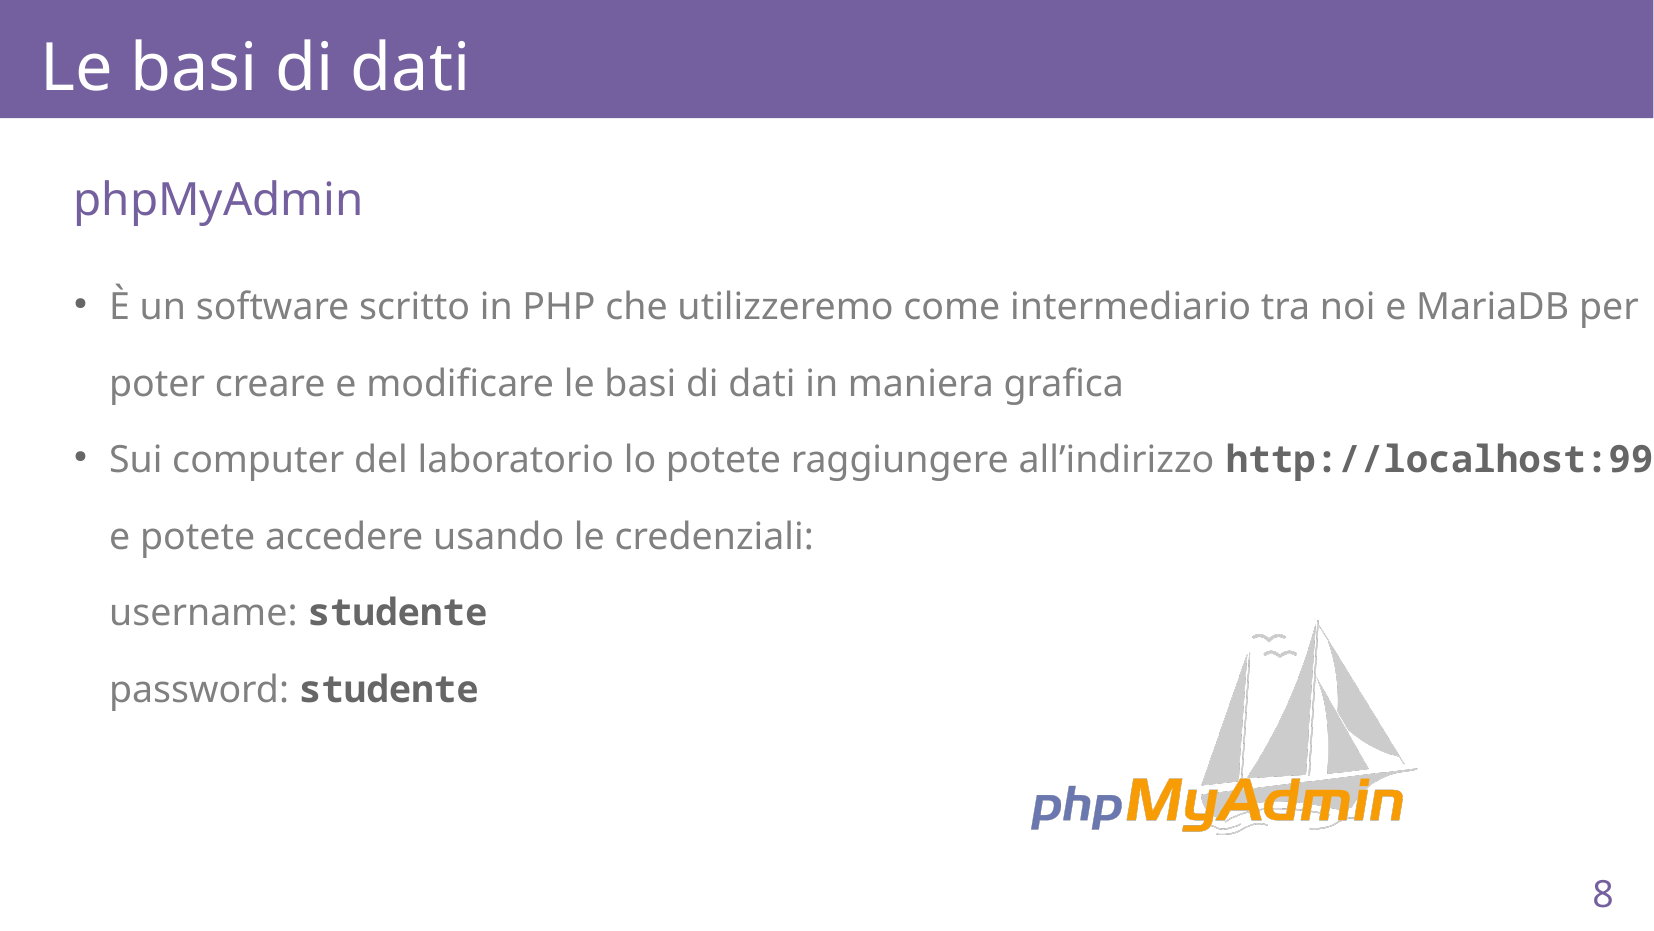

Le basi di dati
phpMyAdmin
È un software scritto in PHP che utilizzeremo come intermediario tra noi e MariaDB per
poter creare e modificare le basi di dati in maniera grafica
Sui computer del laboratorio lo potete raggiungere all’indirizzo http://localhost:99
e potete accedere usando le credenziali:
username: studente
password: studente